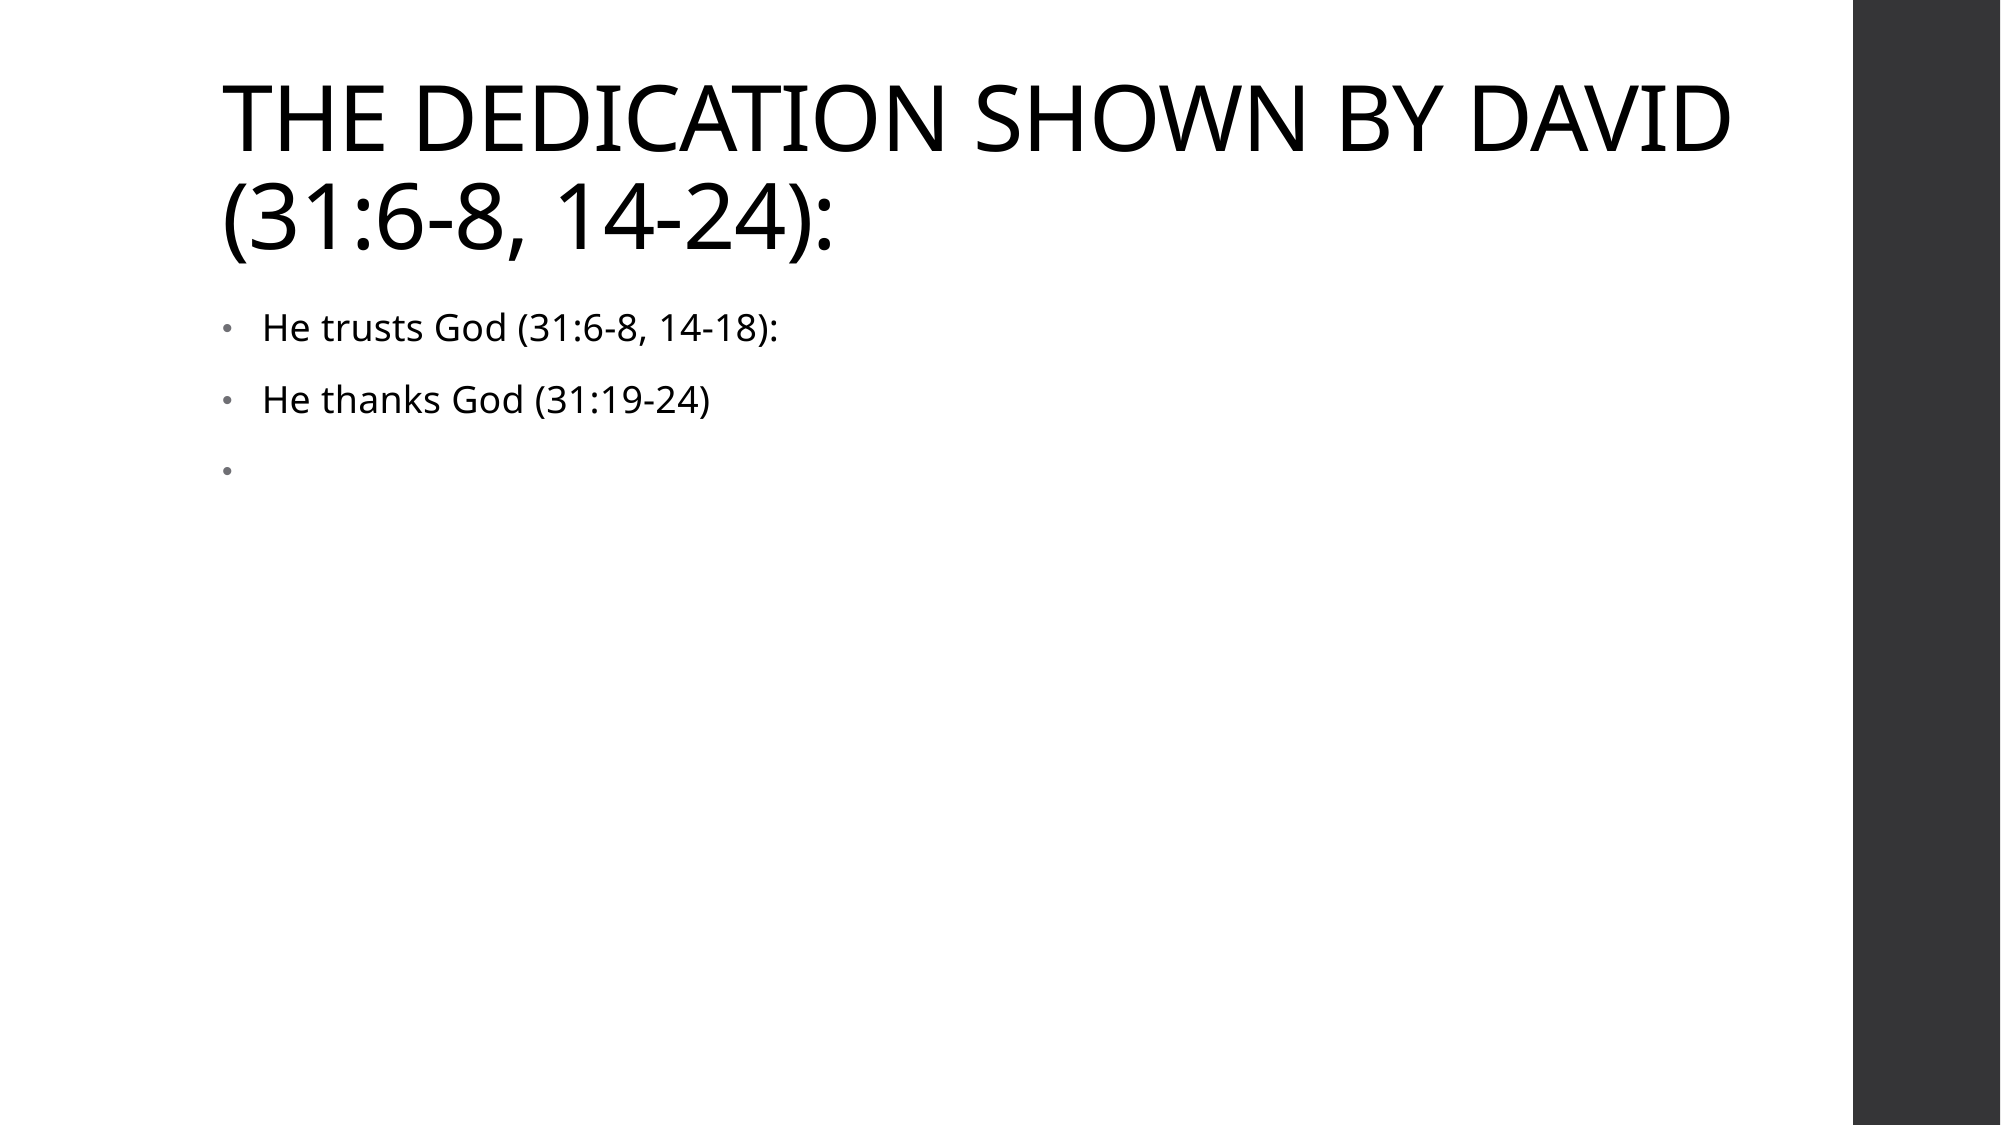

# THE DEDICATION SHOWN BY DAVID (31:6-8, 14-24):
 He trusts God (31:6-8, 14-18):
 He thanks God (31:19-24)